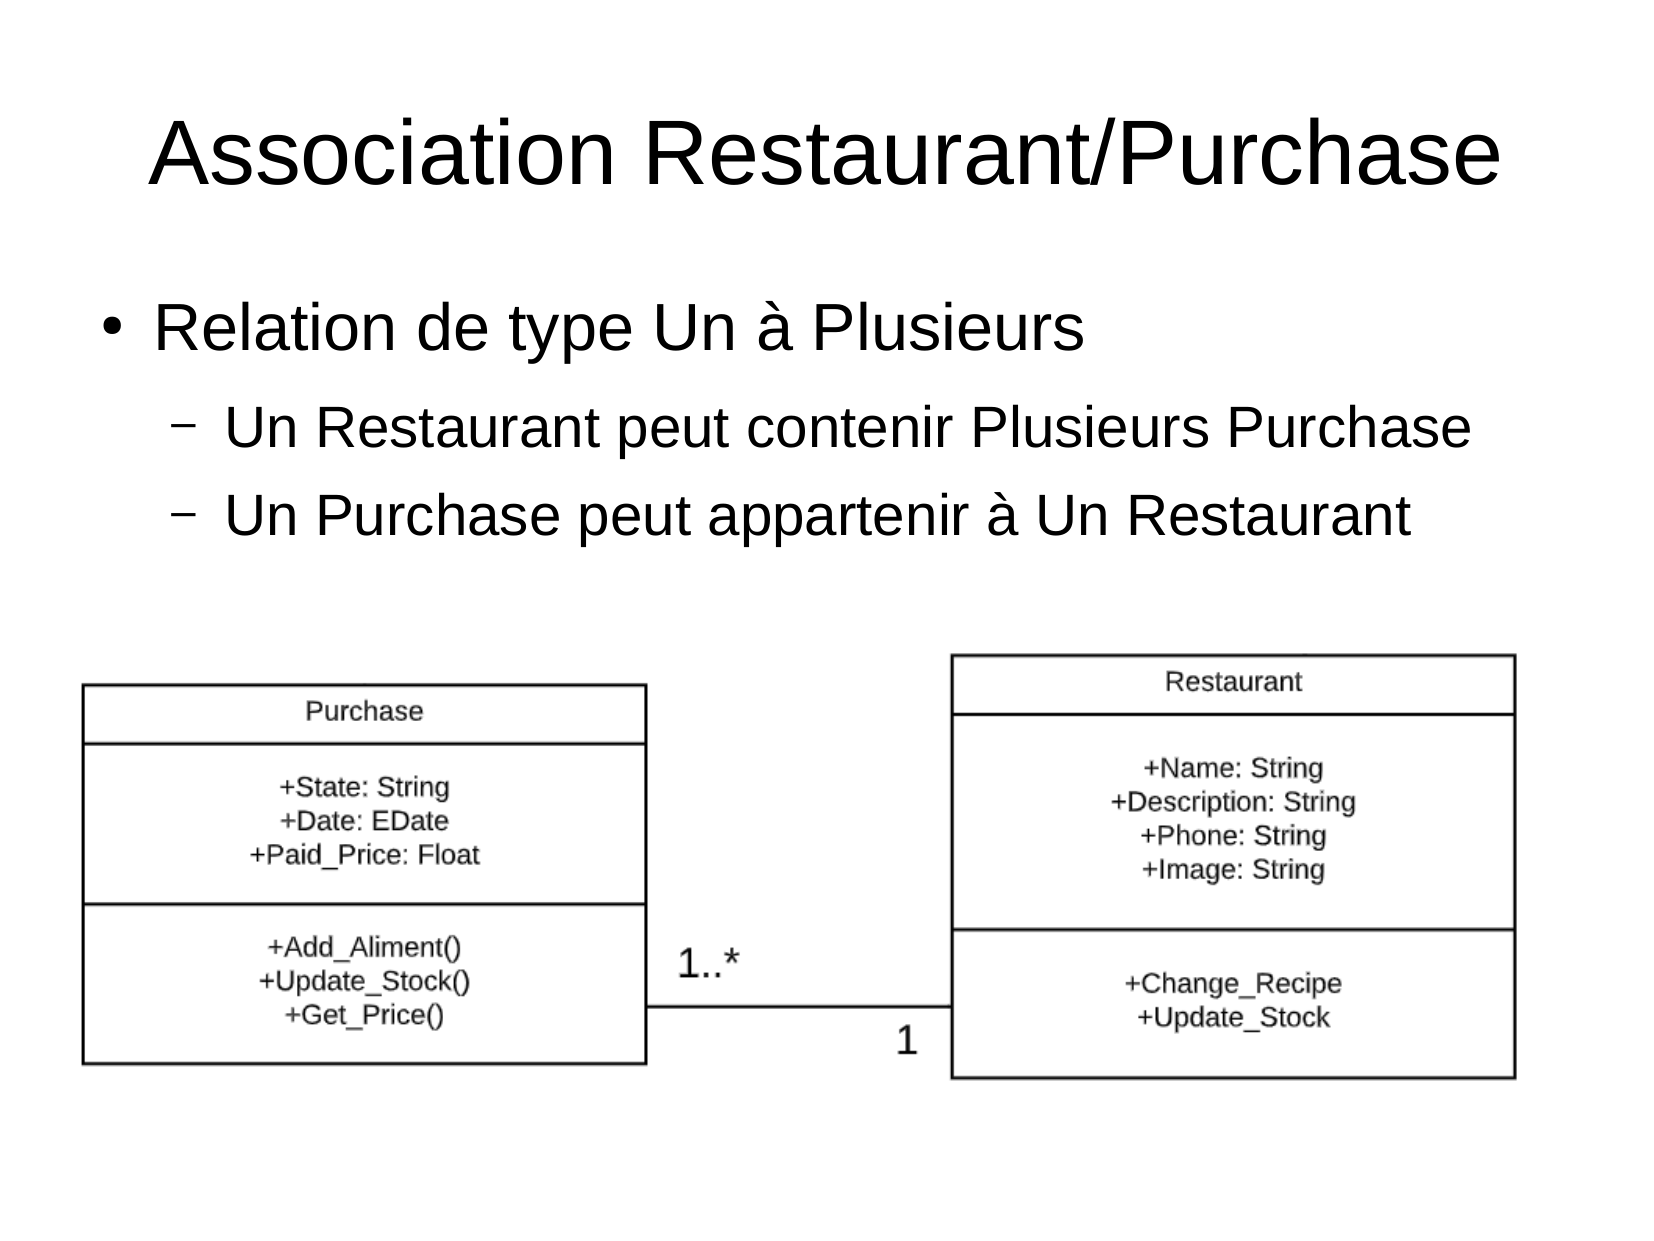

# Association Restaurant/Purchase
Relation de type Un à Plusieurs
Un Restaurant peut contenir Plusieurs Purchase
Un Purchase peut appartenir à Un Restaurant